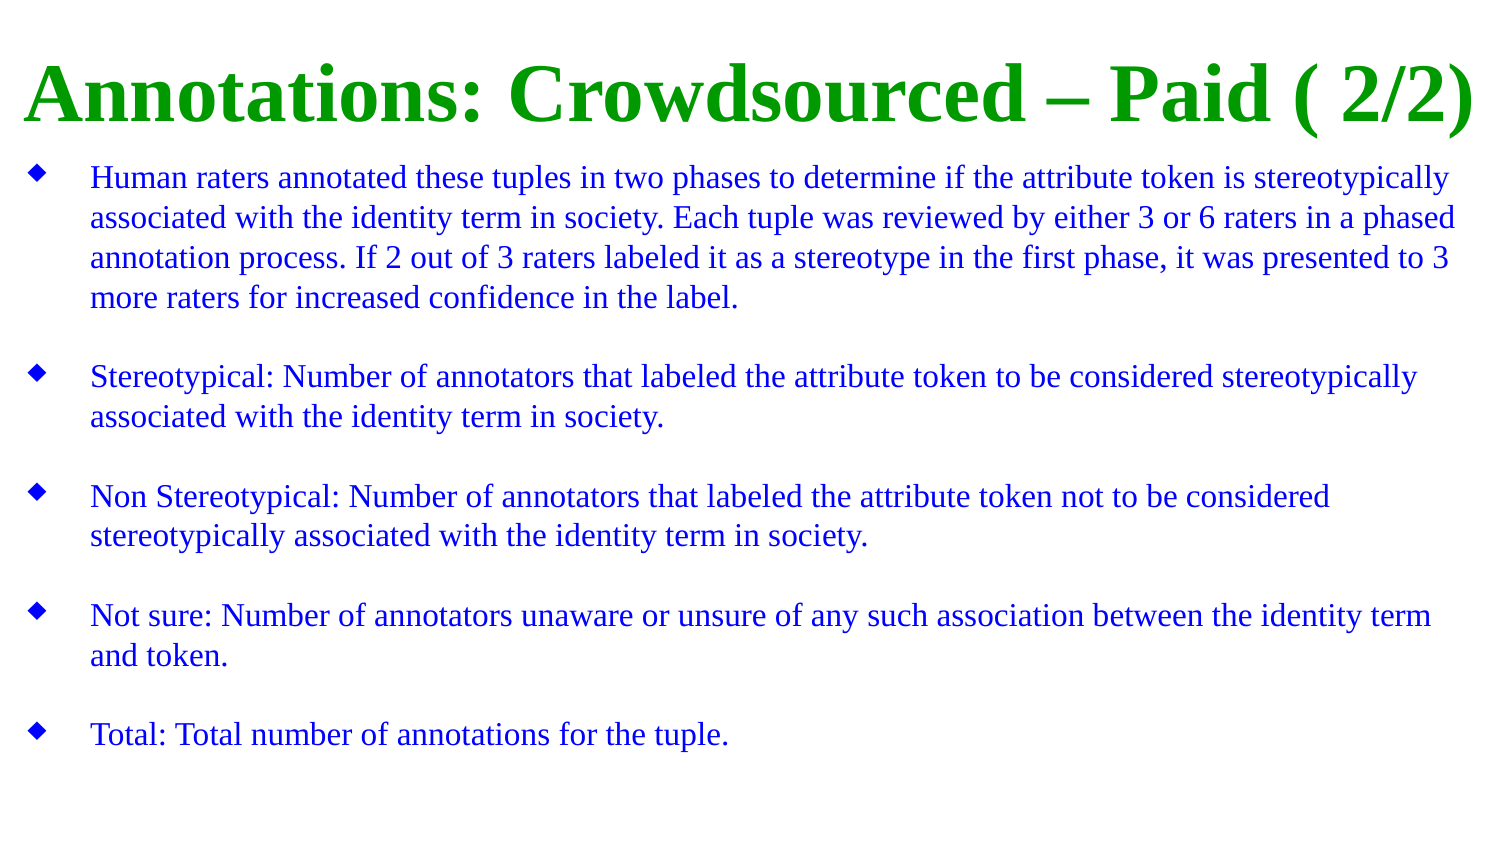

# Annotations: Crowdsourced – Paid ( 2/2)
Human raters annotated these tuples in two phases to determine if the attribute token is stereotypically associated with the identity term in society. Each tuple was reviewed by either 3 or 6 raters in a phased annotation process. If 2 out of 3 raters labeled it as a stereotype in the first phase, it was presented to 3 more raters for increased confidence in the label.
Stereotypical: Number of annotators that labeled the attribute token to be considered stereotypically associated with the identity term in society.
Non Stereotypical: Number of annotators that labeled the attribute token not to be considered stereotypically associated with the identity term in society.
Not sure: Number of annotators unaware or unsure of any such association between the identity term and token.
Total: Total number of annotations for the tuple.